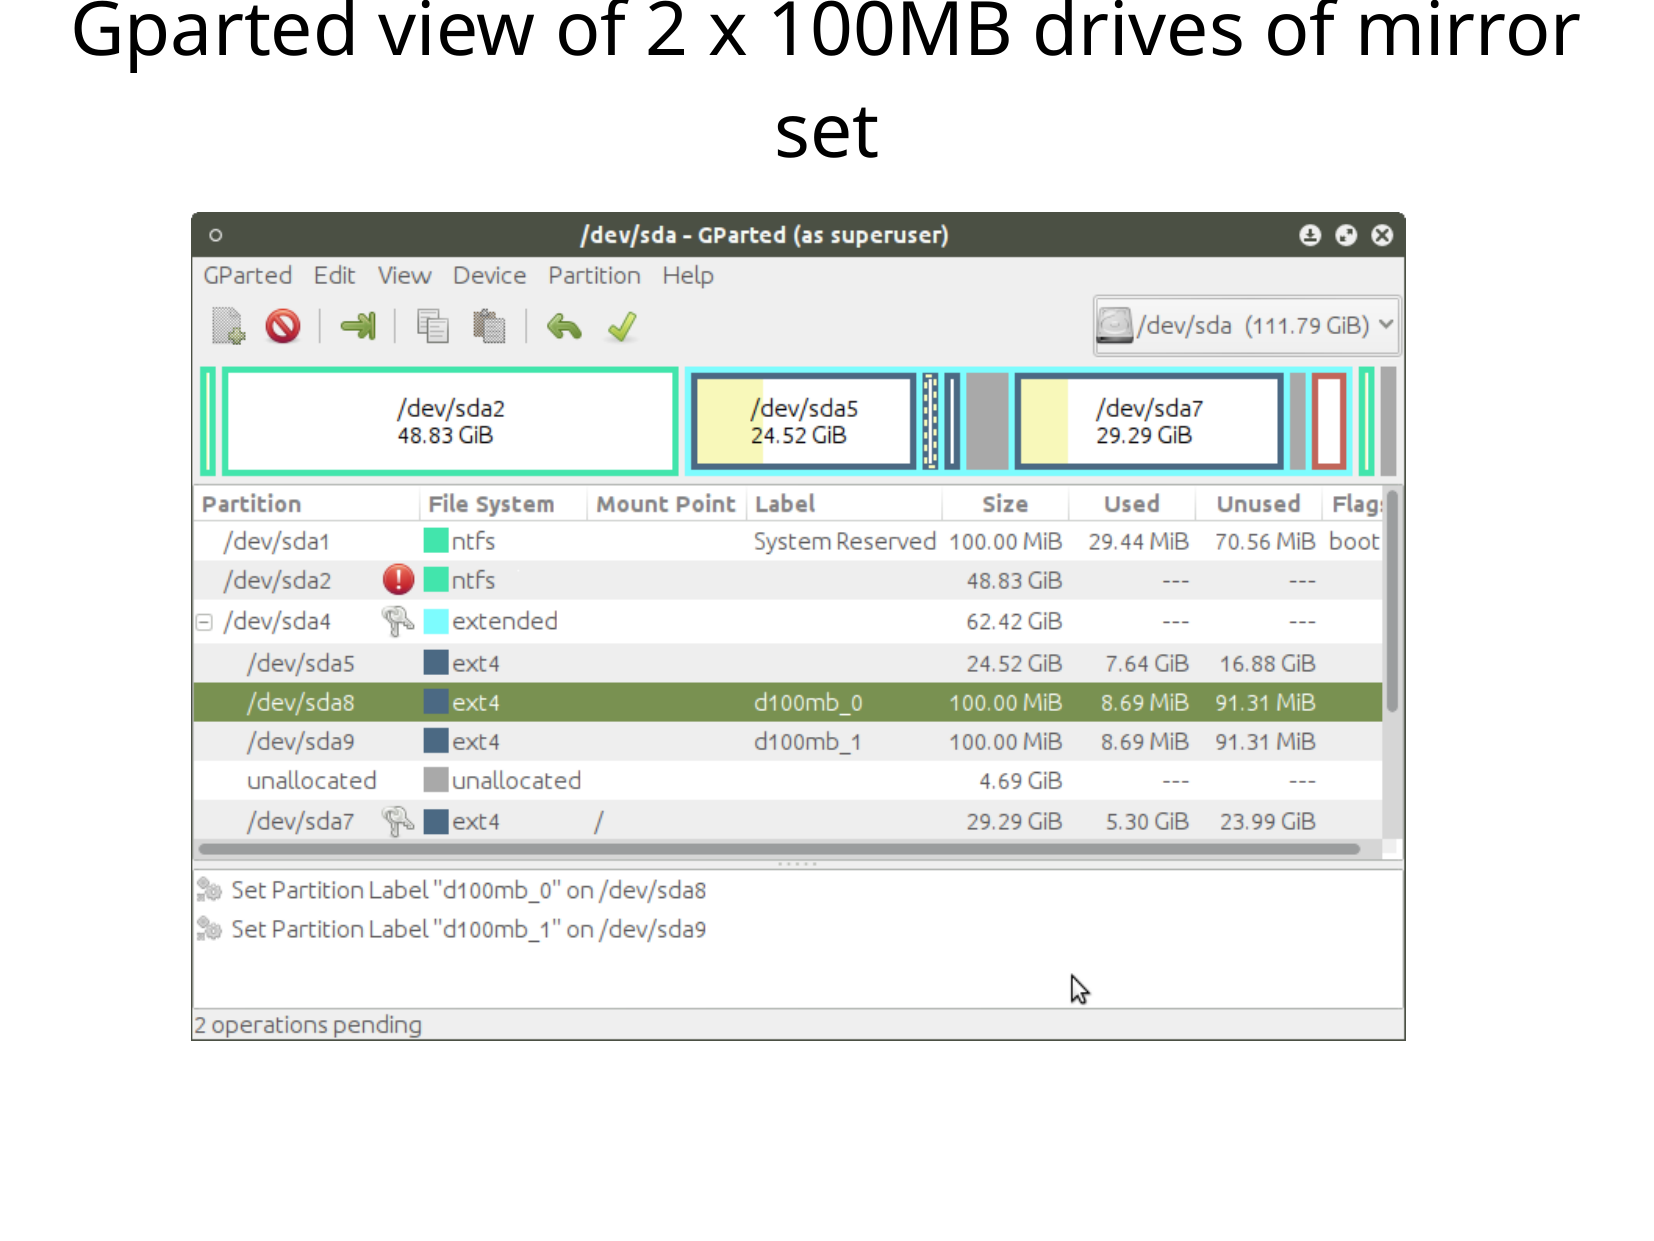

# Gparted view of 2 x 100MB drives of mirror set